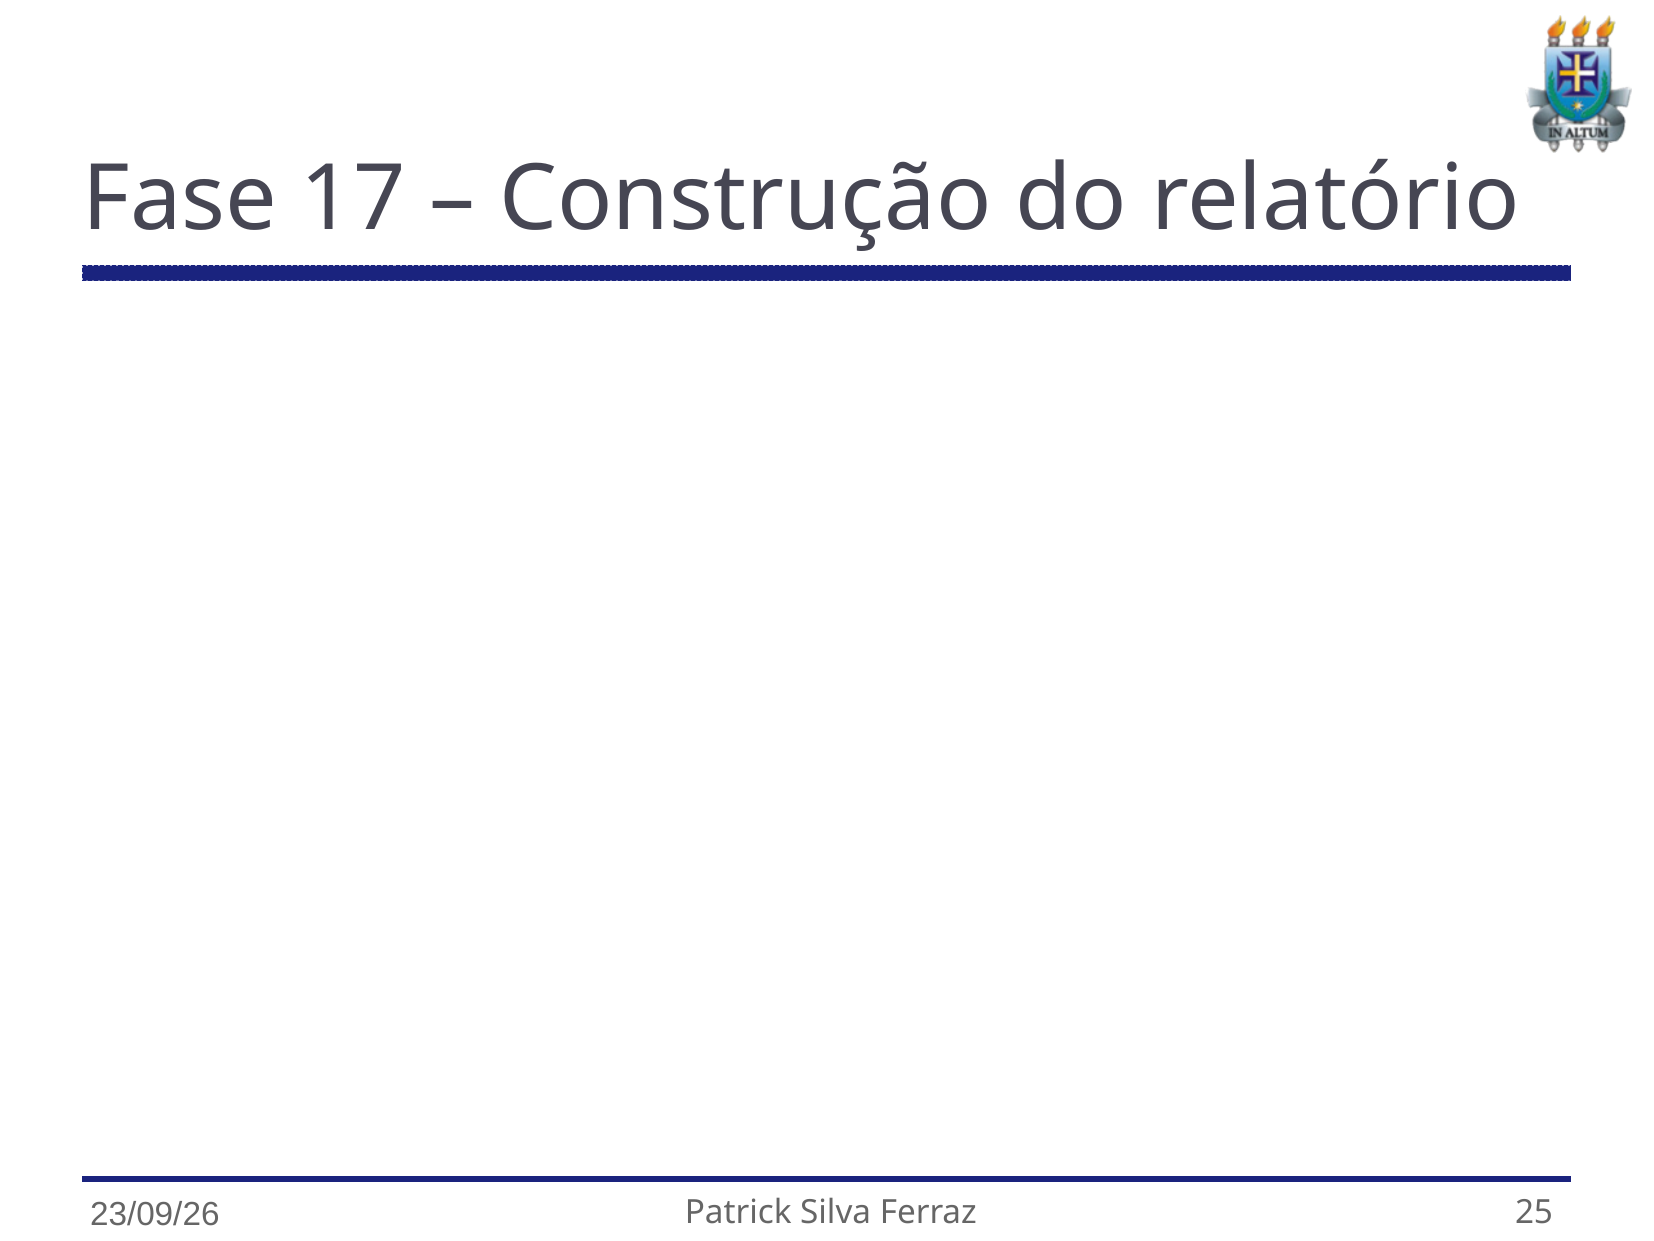

# Fase 17 – Construção do relatório